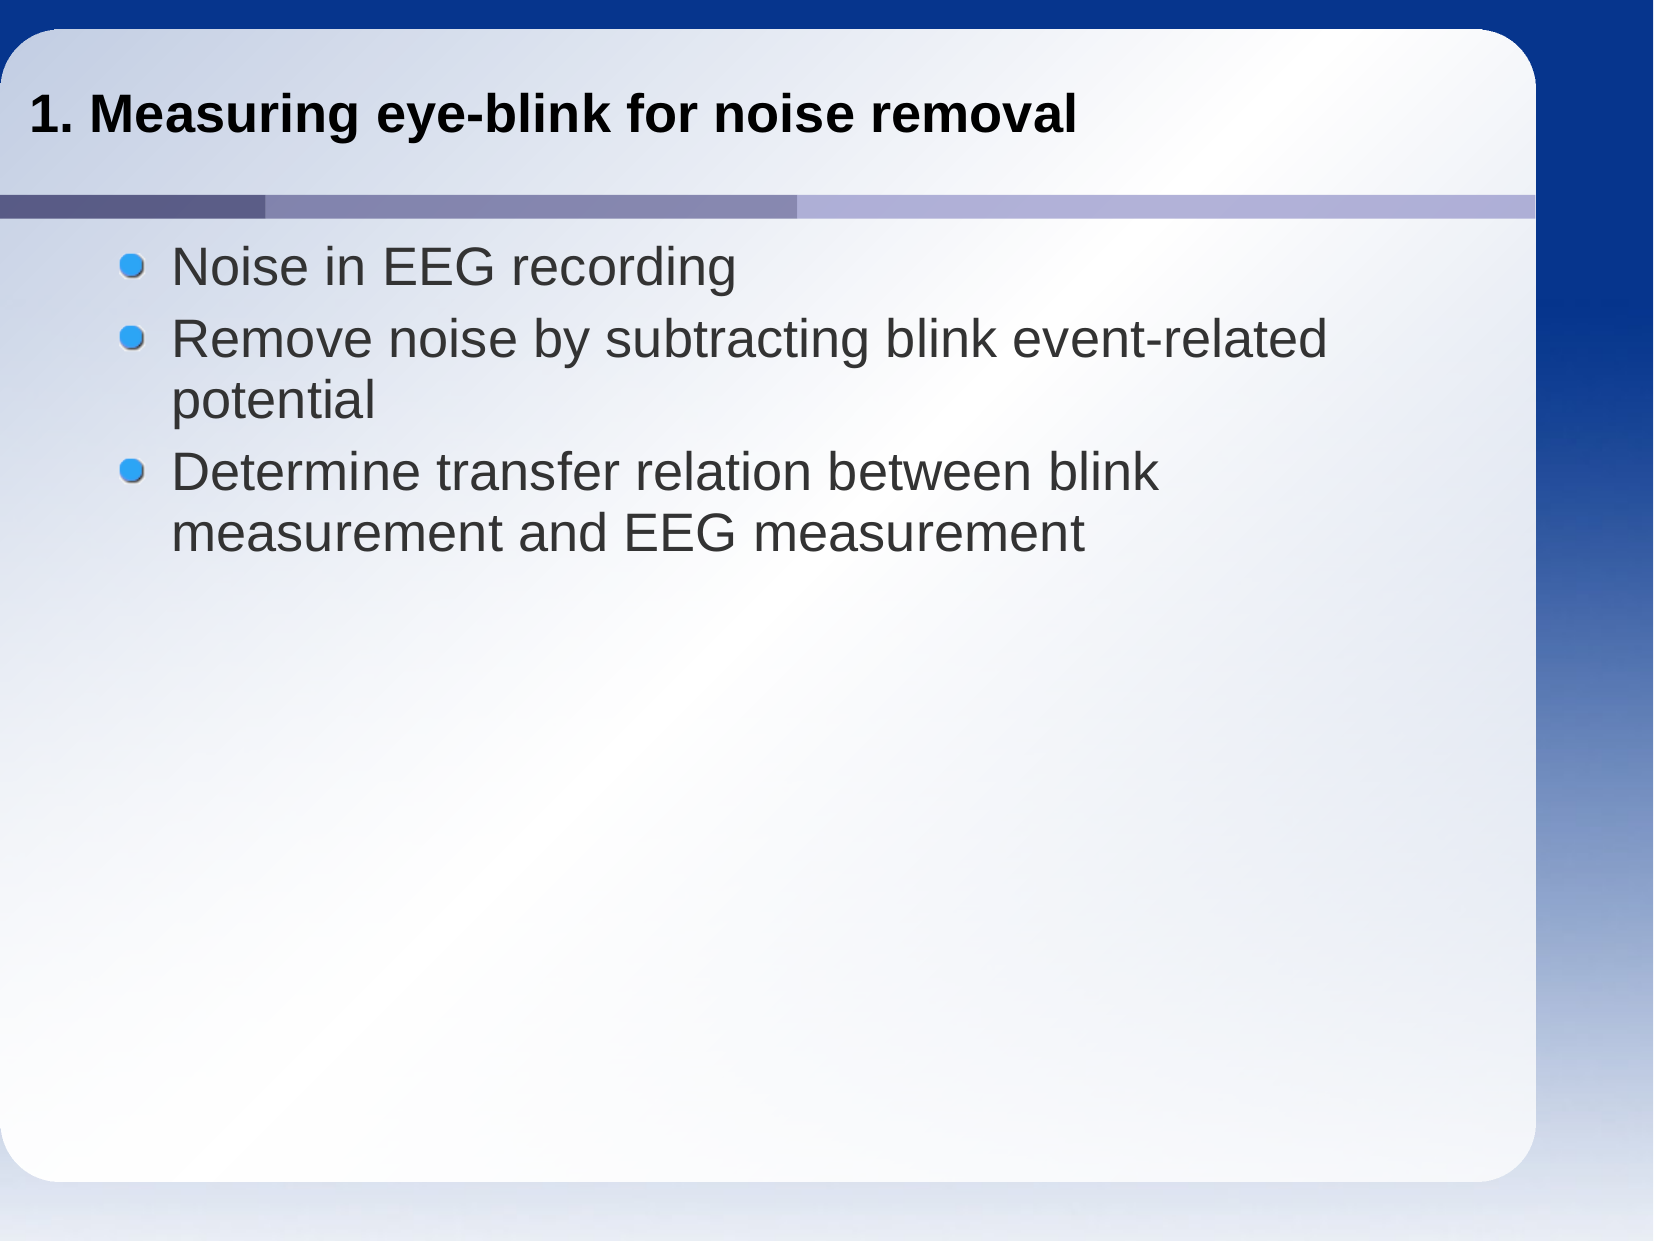

# 1. Measuring eye-blink for noise removal
Noise in EEG recording
Remove noise by subtracting blink event-related potential
Determine transfer relation between blink measurement and EEG measurement